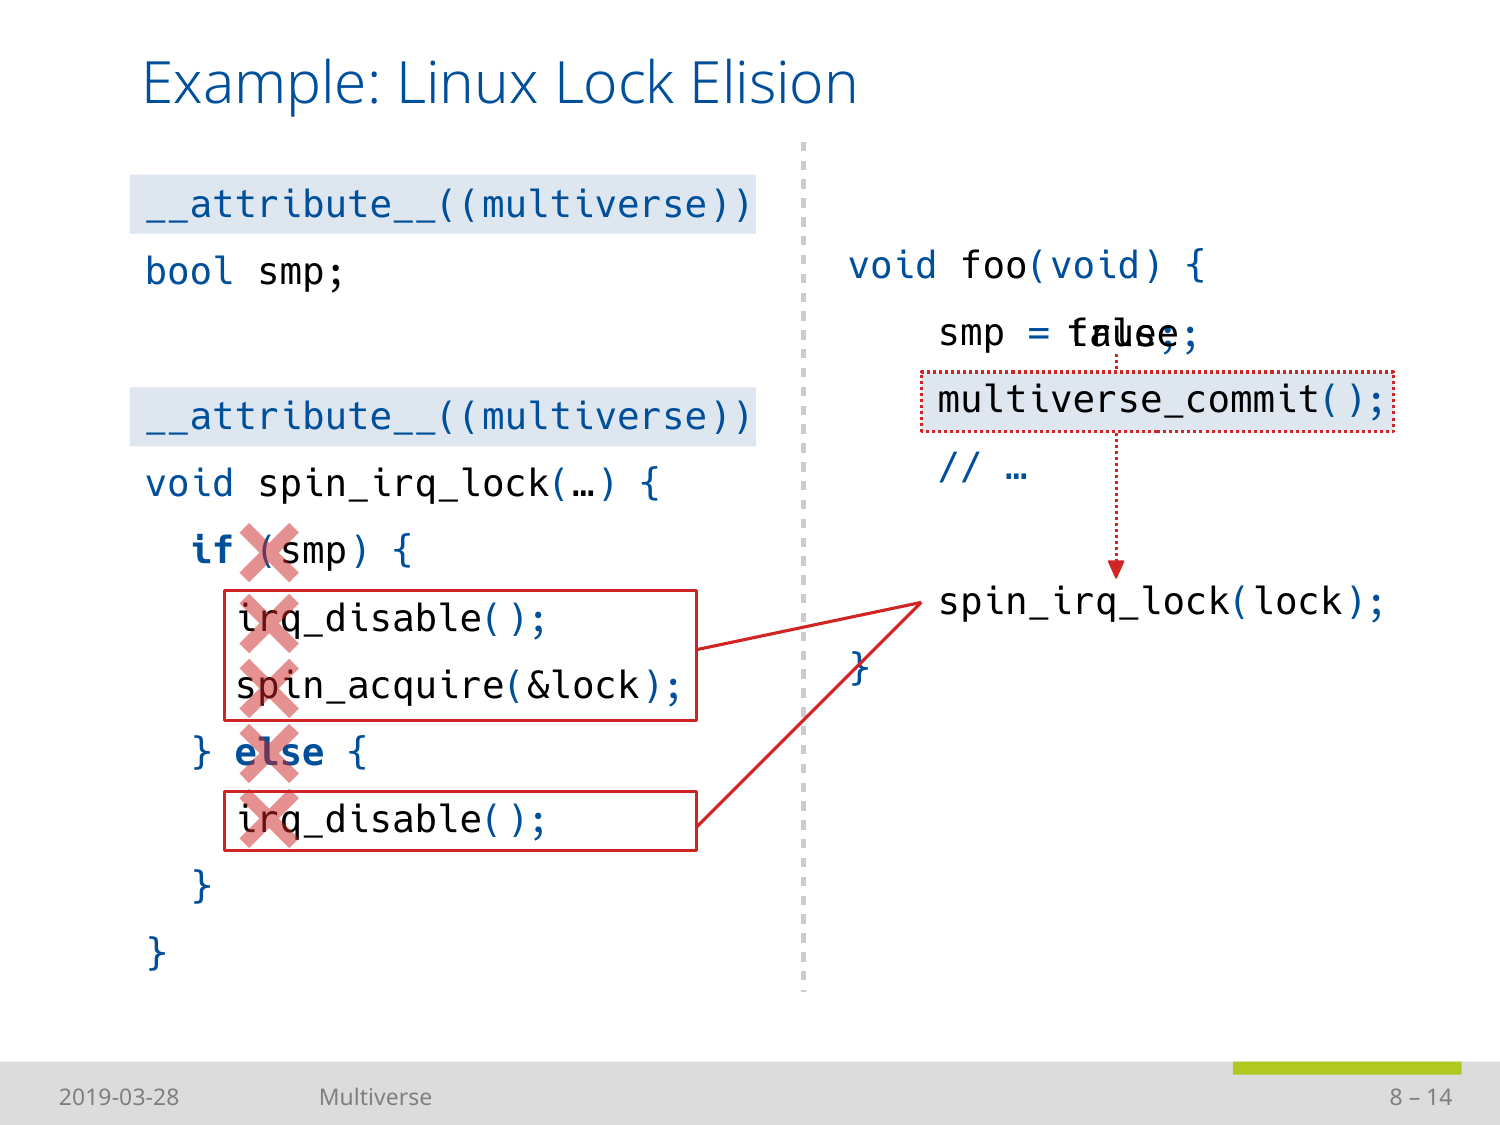

# Example: Linux Lock Elision
__attribute__((multiverse))
void foo(void) {
 smp =
 multiverse_commit();
 // …
 spin_irq_lock(lock);
}
bool smp;
true;
false;
__attribute__((multiverse))
void spin_irq_lock(…) {
 if (smp) {
 irq_disable();
 spin_acquire(&lock);
 } else {
 irq_disable();
 }
}
8